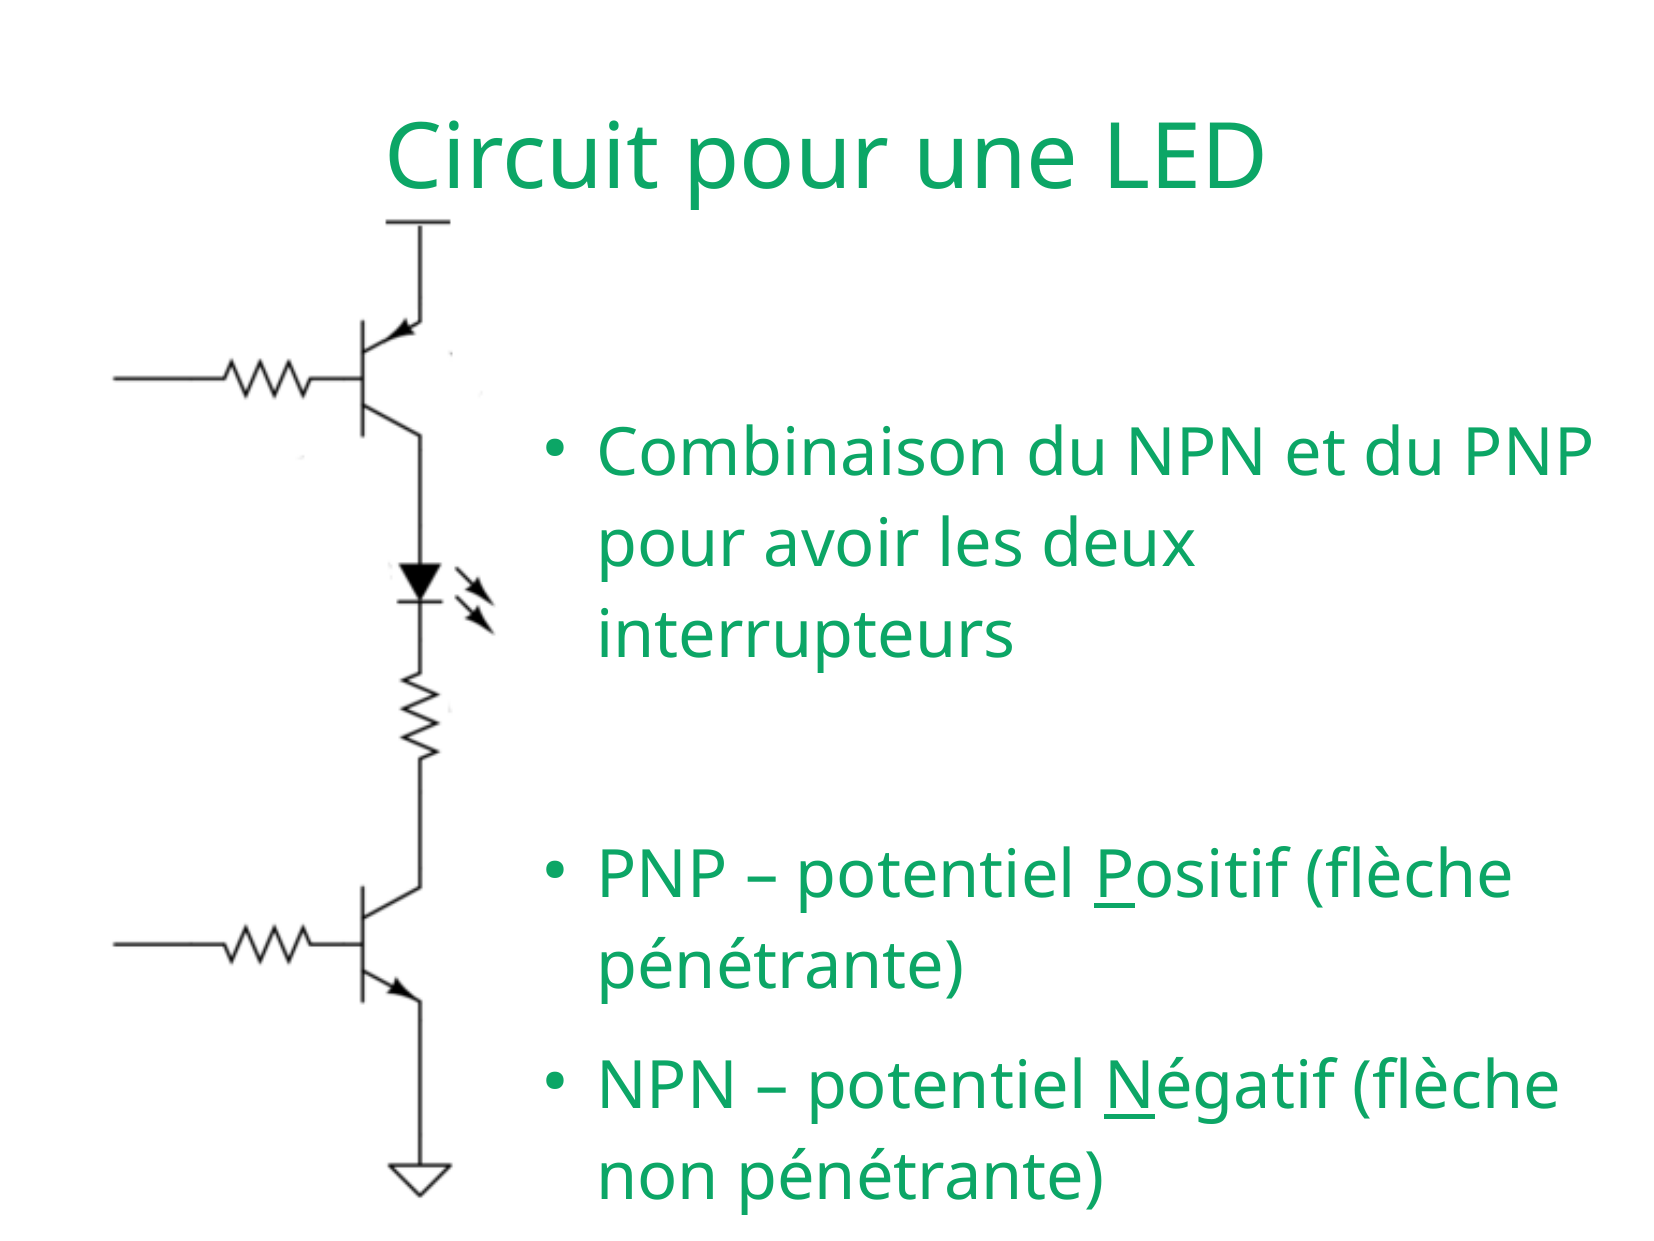

# Circuit pour une LED
Combinaison du NPN et du PNP pour avoir les deux interrupteurs
PNP – potentiel Positif (flèche pénétrante)
NPN – potentiel Négatif (flèche non pénétrante)